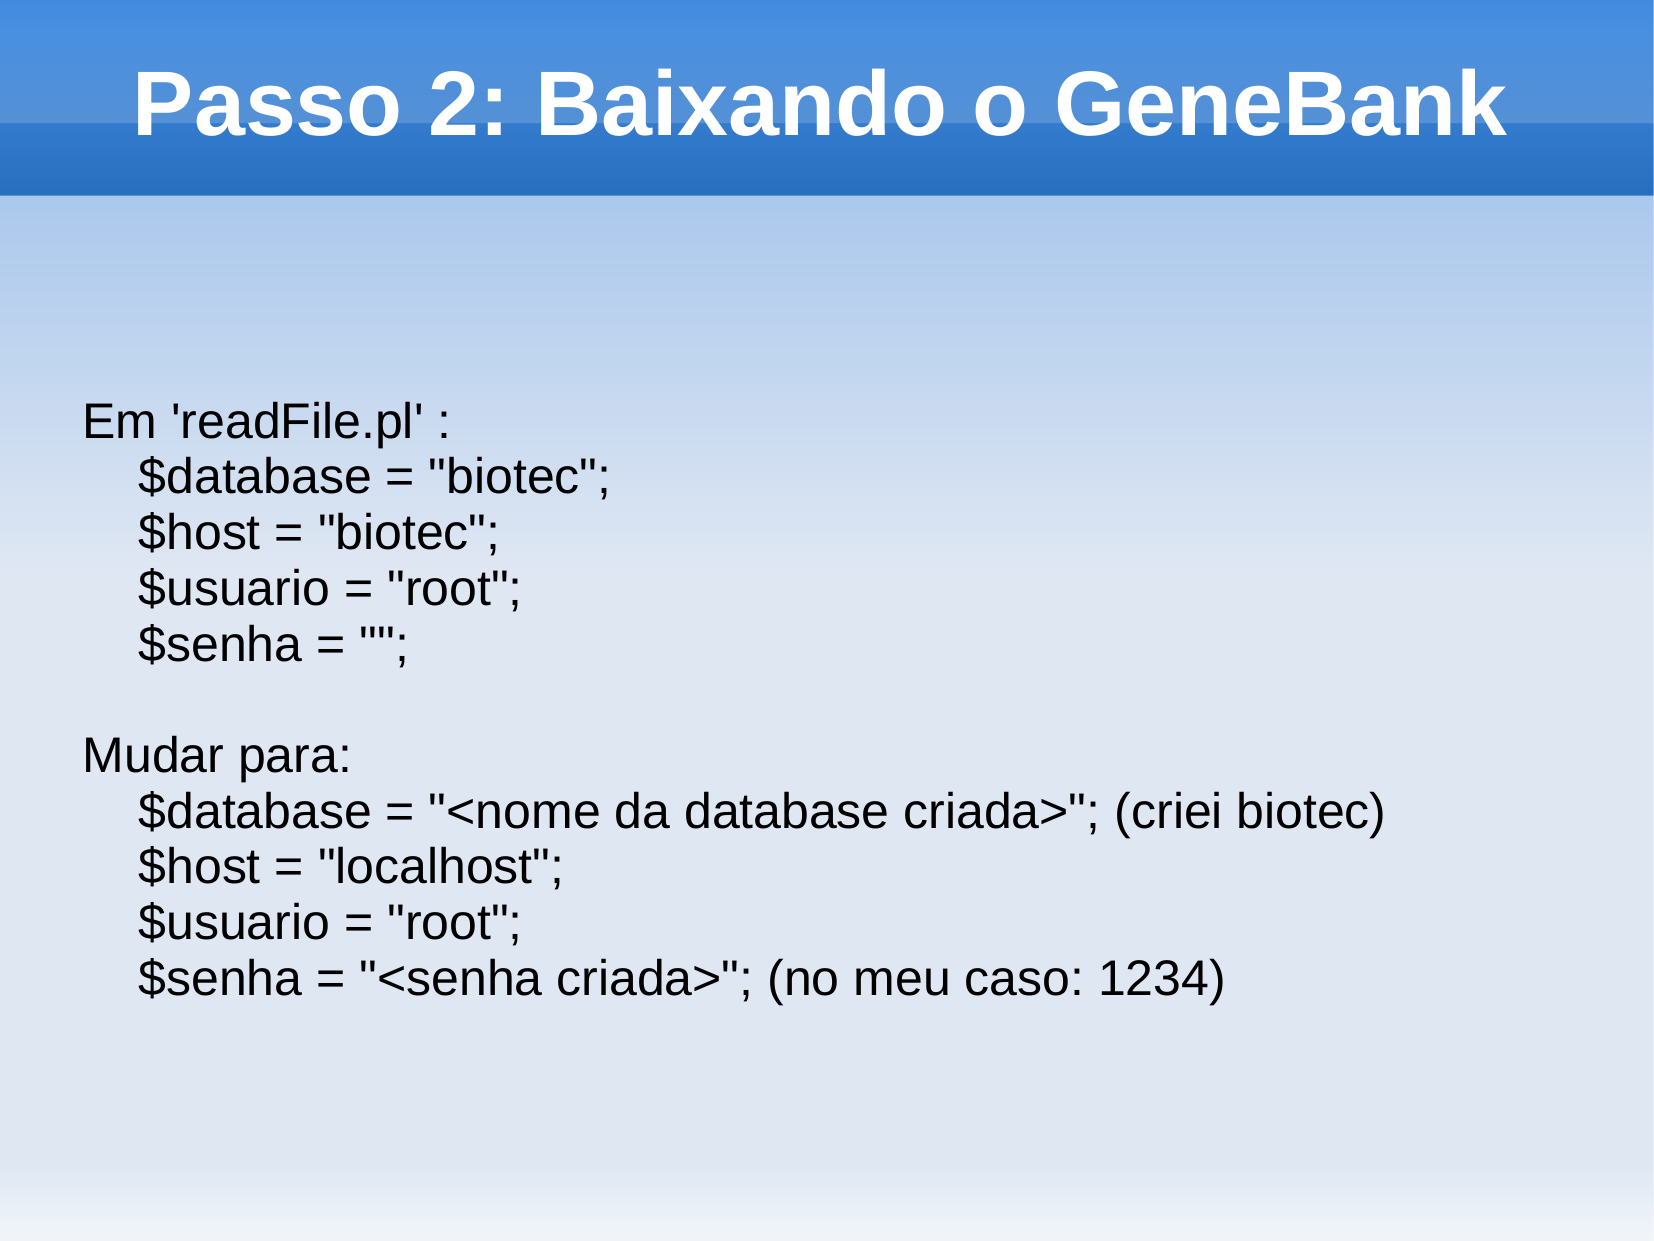

# Passo 2: Baixando o GeneBank
Em 'readFile.pl' :
 $database = "biotec";
 $host = "biotec";
 $usuario = "root";
 $senha = "";
Mudar para:
 $database = "<nome da database criada>"; (criei biotec)
 $host = "localhost";
 $usuario = "root";
 $senha = "<senha criada>"; (no meu caso: 1234)